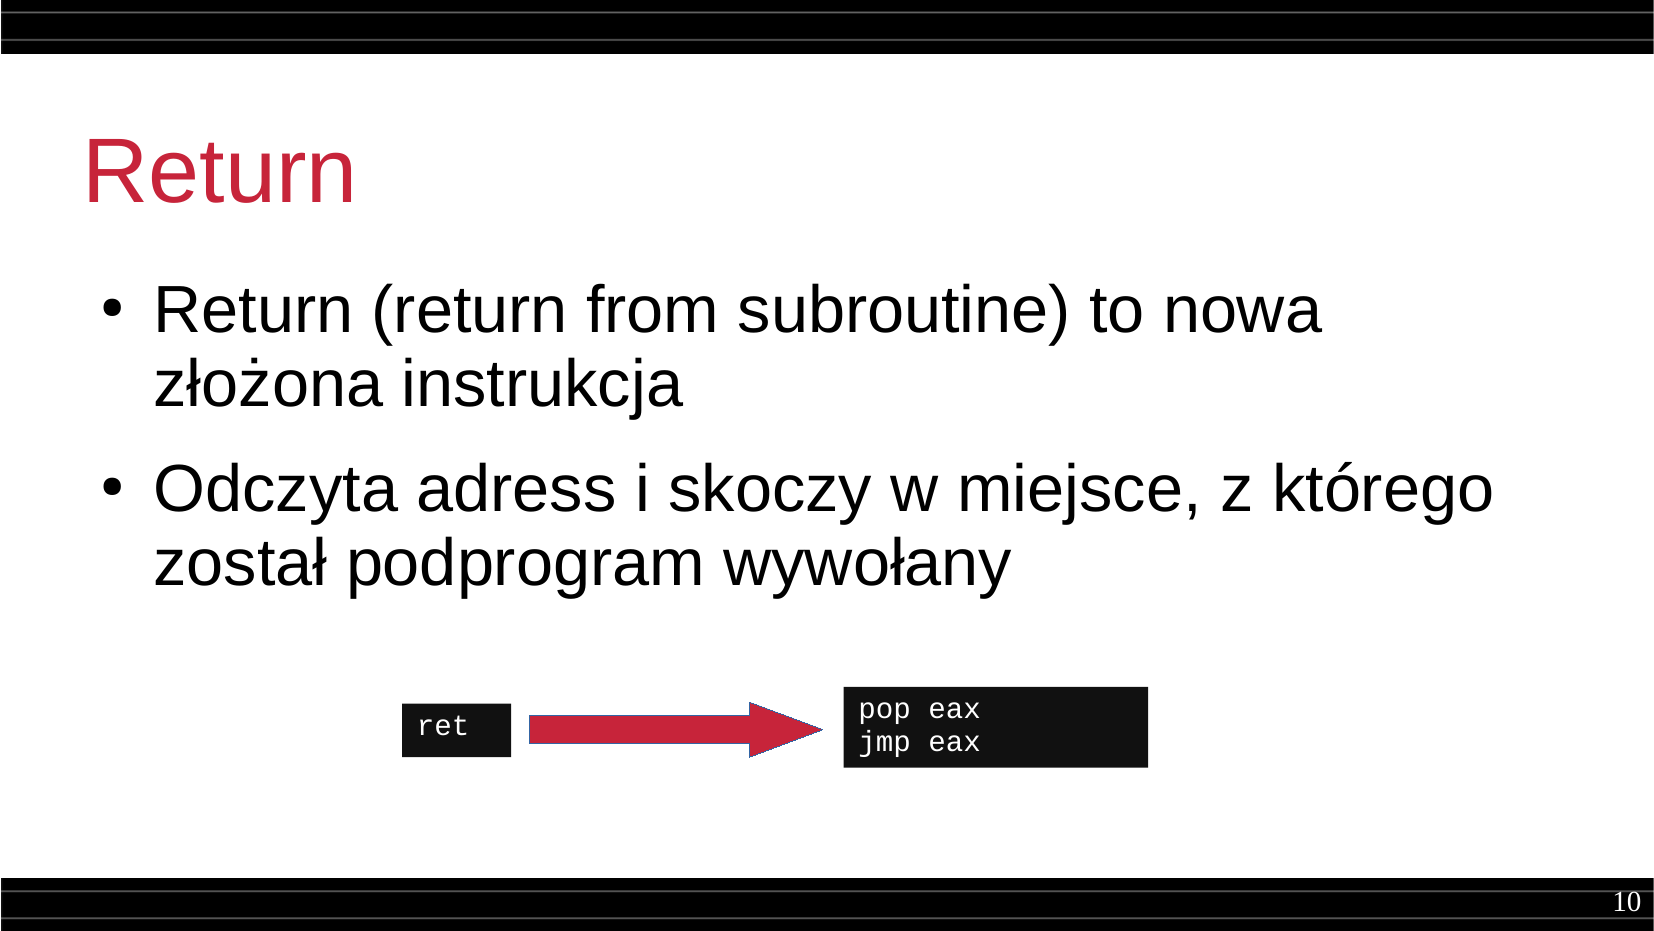

# Return
Return (return from subroutine) to nowa złożona instrukcja
Odczyta adress i skoczy w miejsce, z którego został podprogram wywołany
pop eax
jmp eax
ret